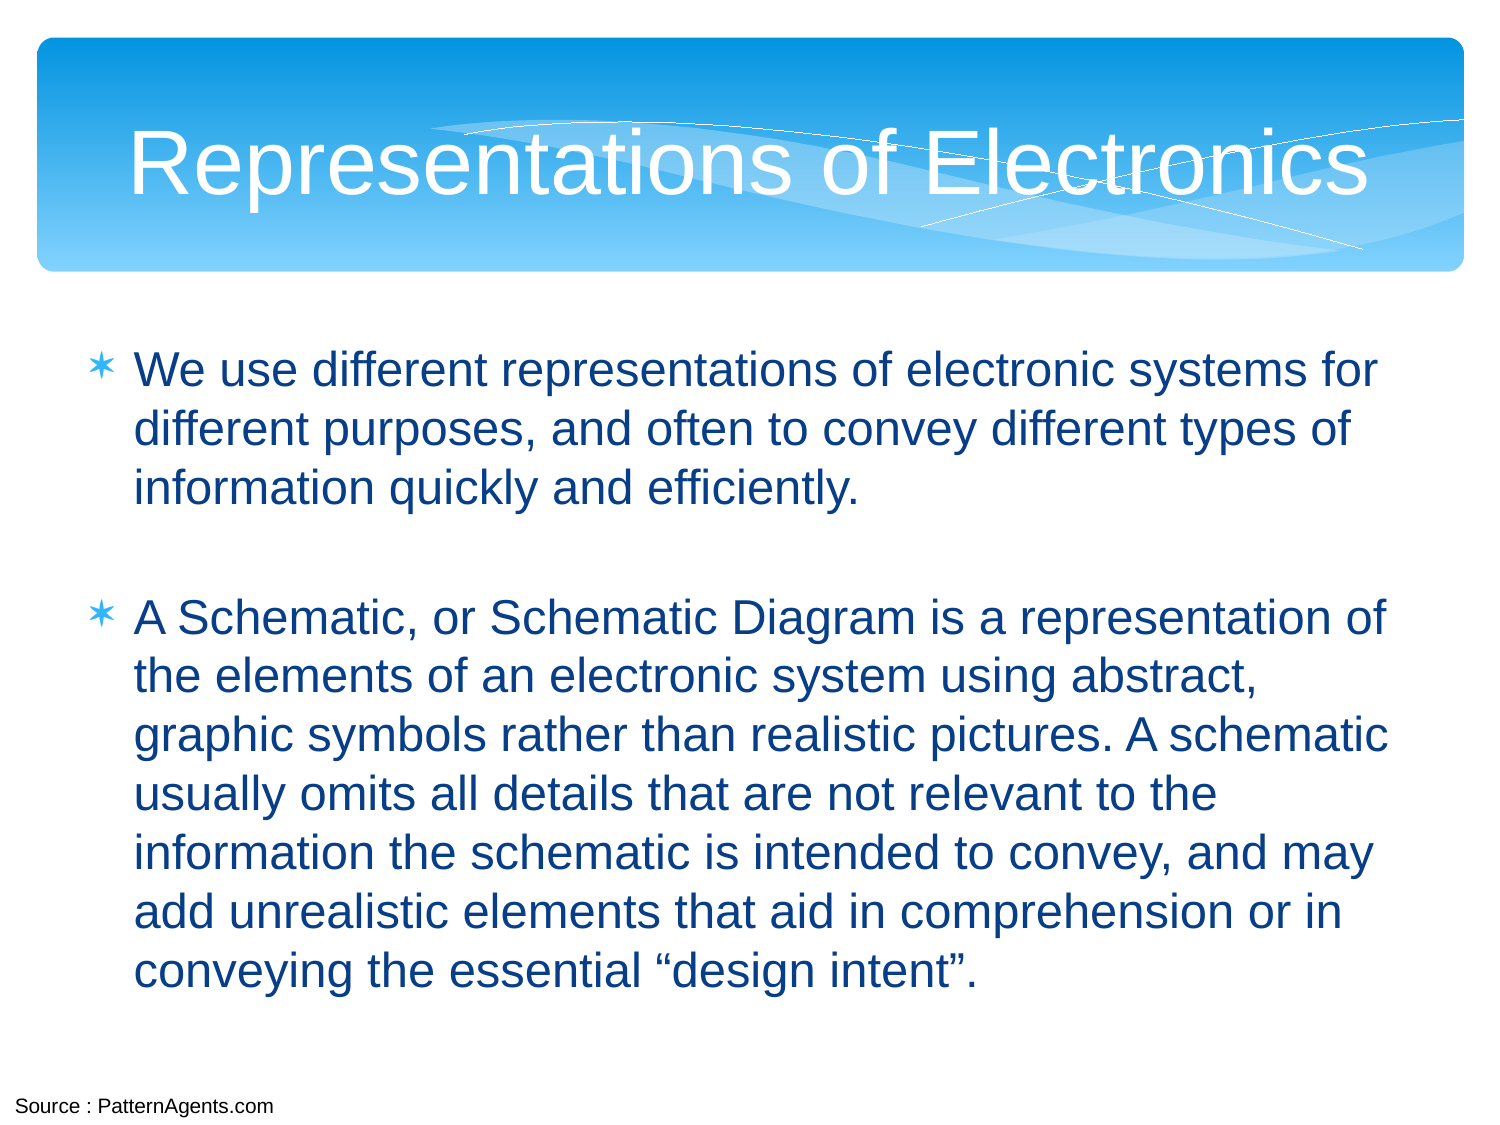

# Representations of Electronics
We use different representations of electronic systems for different purposes, and often to convey different types of information quickly and efficiently.
A Schematic, or Schematic Diagram is a representation of the elements of an electronic system using abstract, graphic symbols rather than realistic pictures. A schematic usually omits all details that are not relevant to the information the schematic is intended to convey, and may add unrealistic elements that aid in comprehension or in conveying the essential “design intent”.
Source : PatternAgents.com